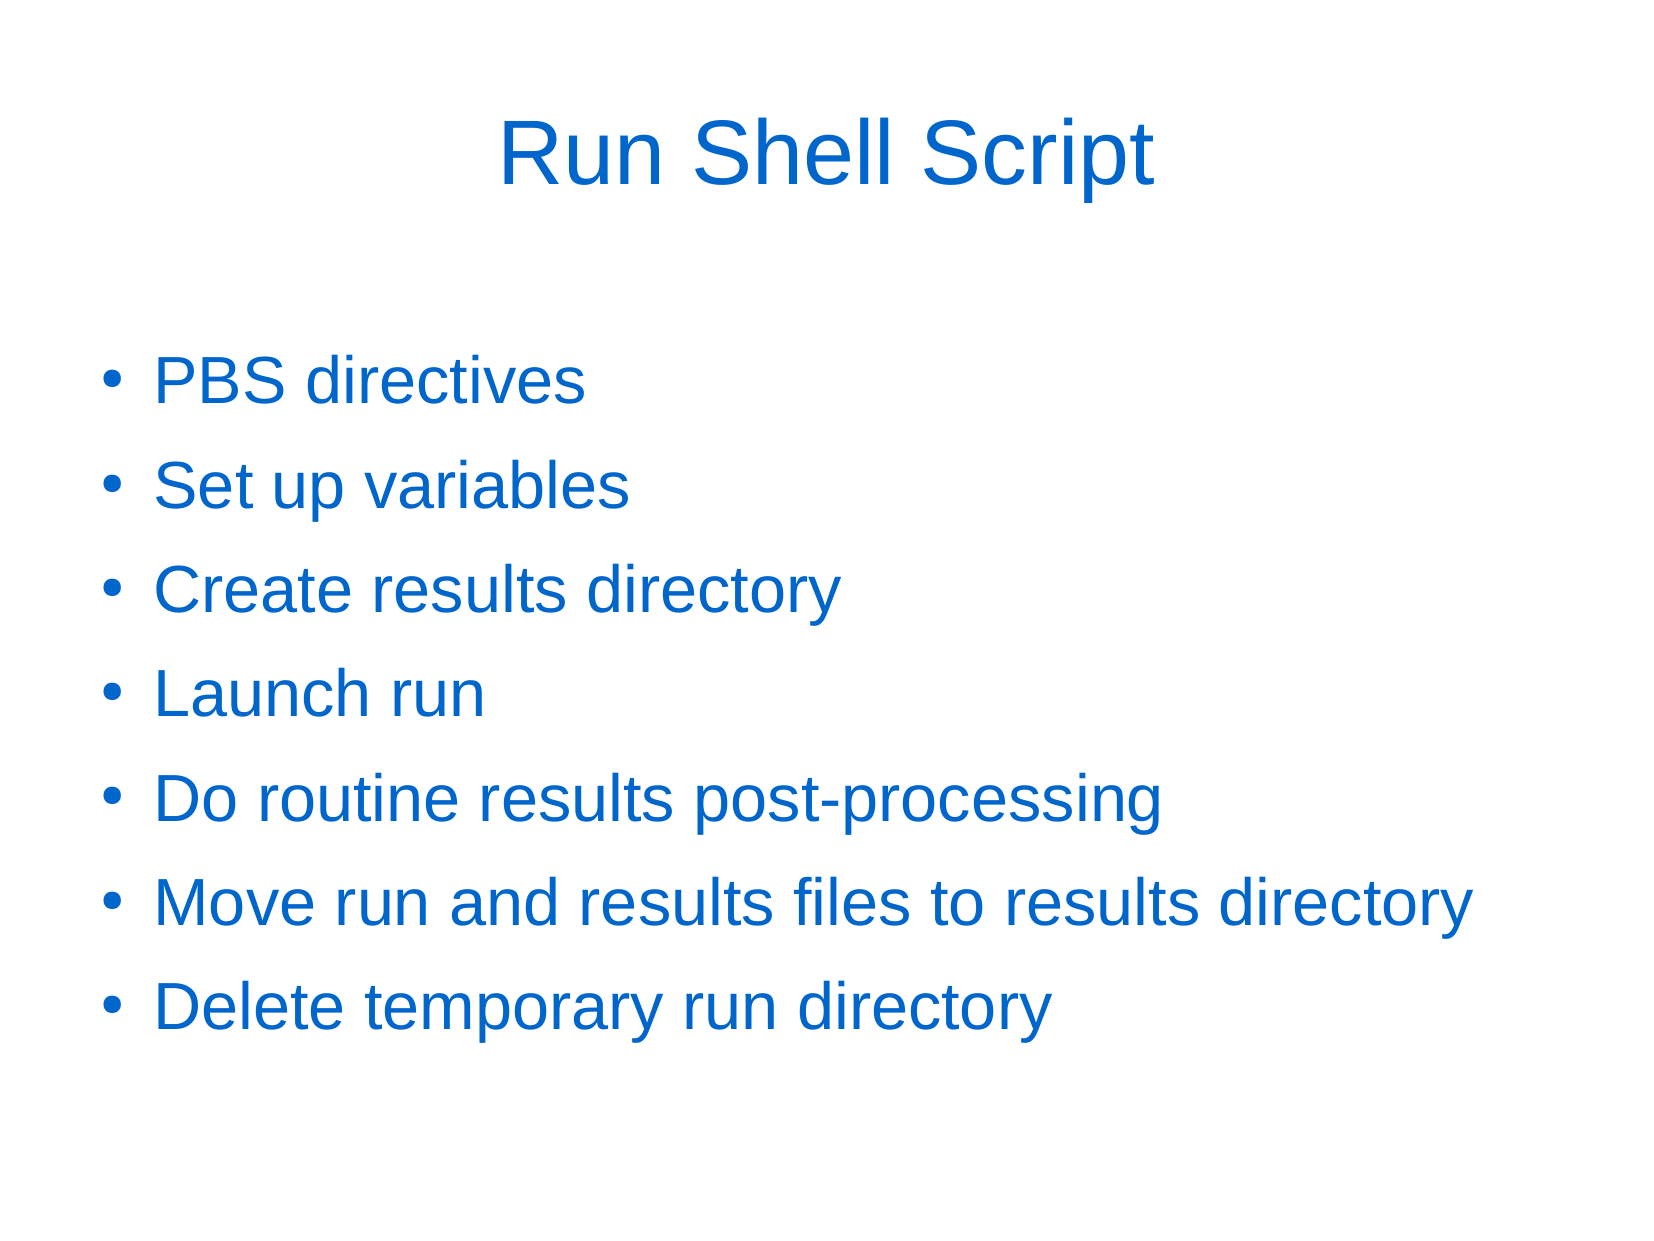

# Run Shell Script
PBS directives
Set up variables
Create results directory
Launch run
Do routine results post-processing
Move run and results files to results directory
Delete temporary run directory